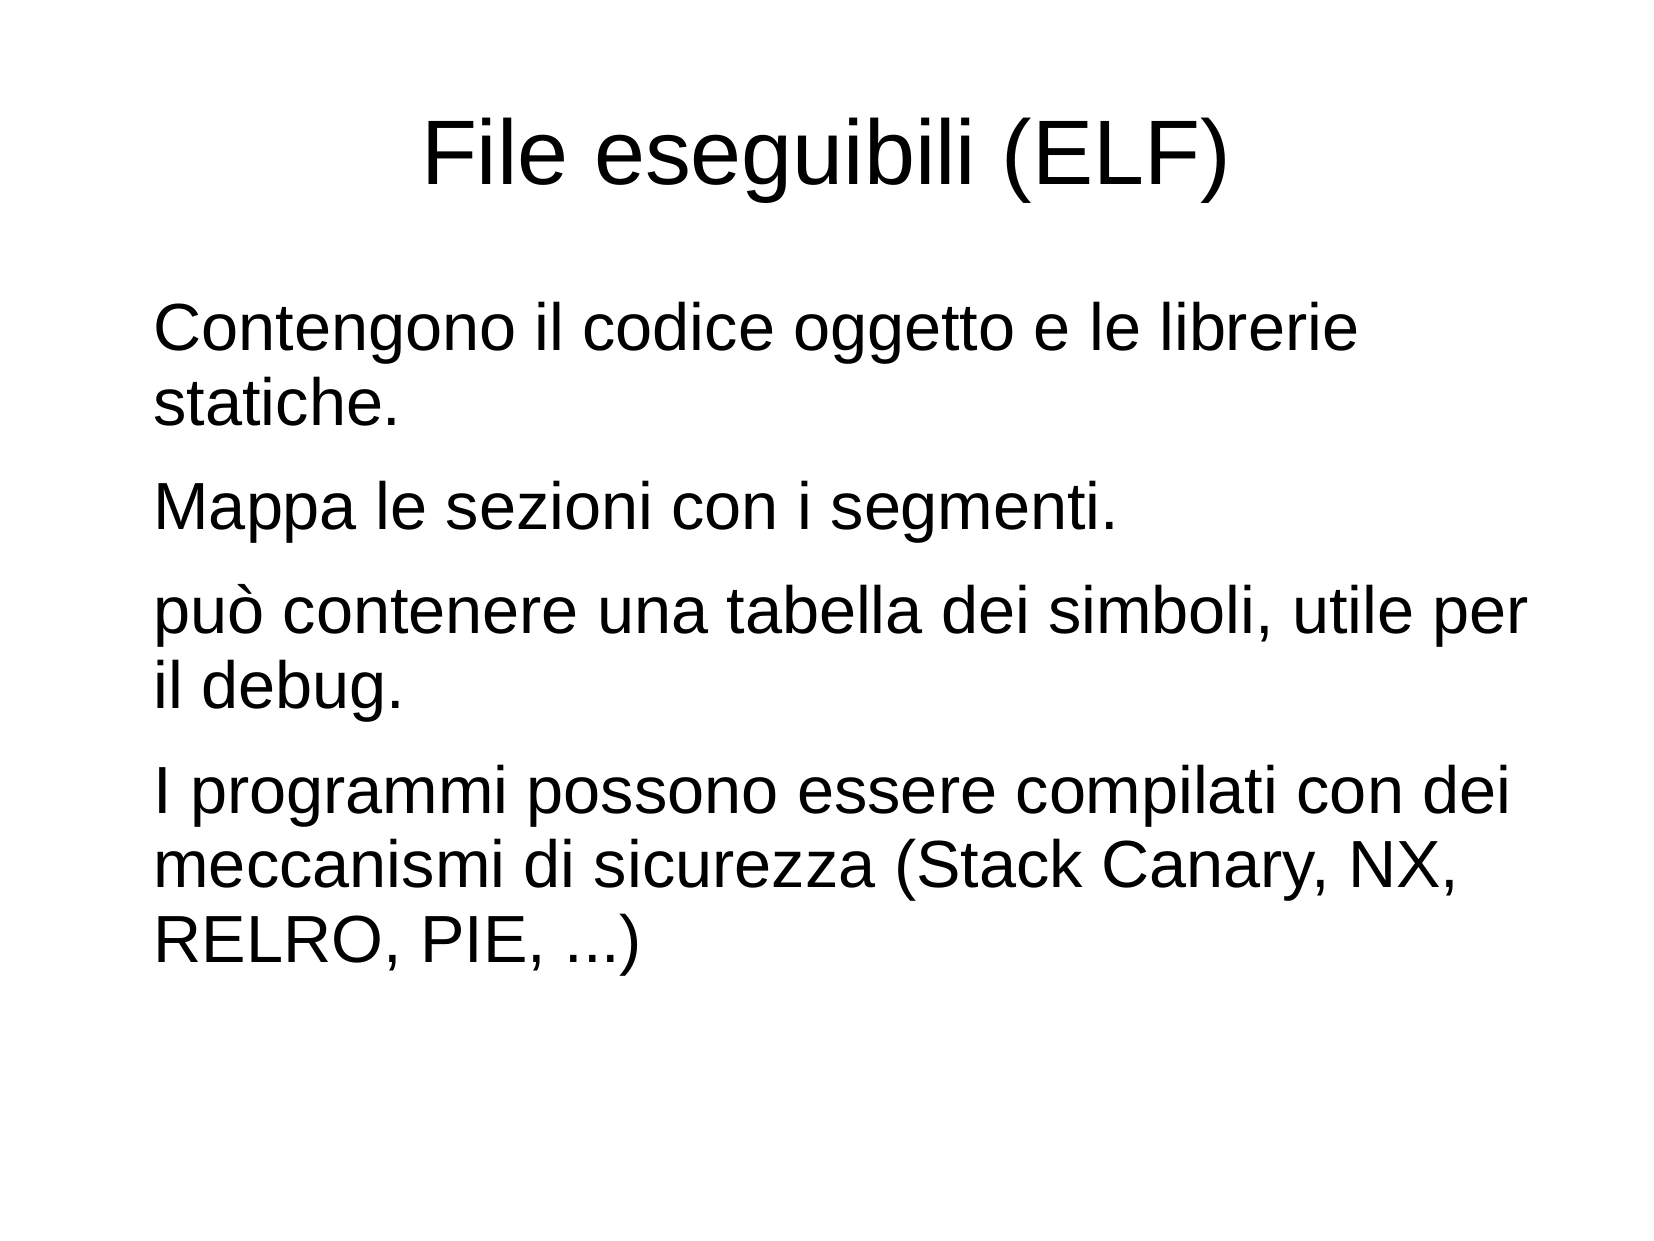

# File eseguibili (ELF)
Contengono il codice oggetto e le librerie statiche.
Mappa le sezioni con i segmenti.
può contenere una tabella dei simboli, utile per il debug.
I programmi possono essere compilati con dei meccanismi di sicurezza (Stack Canary, NX, RELRO, PIE, ...)